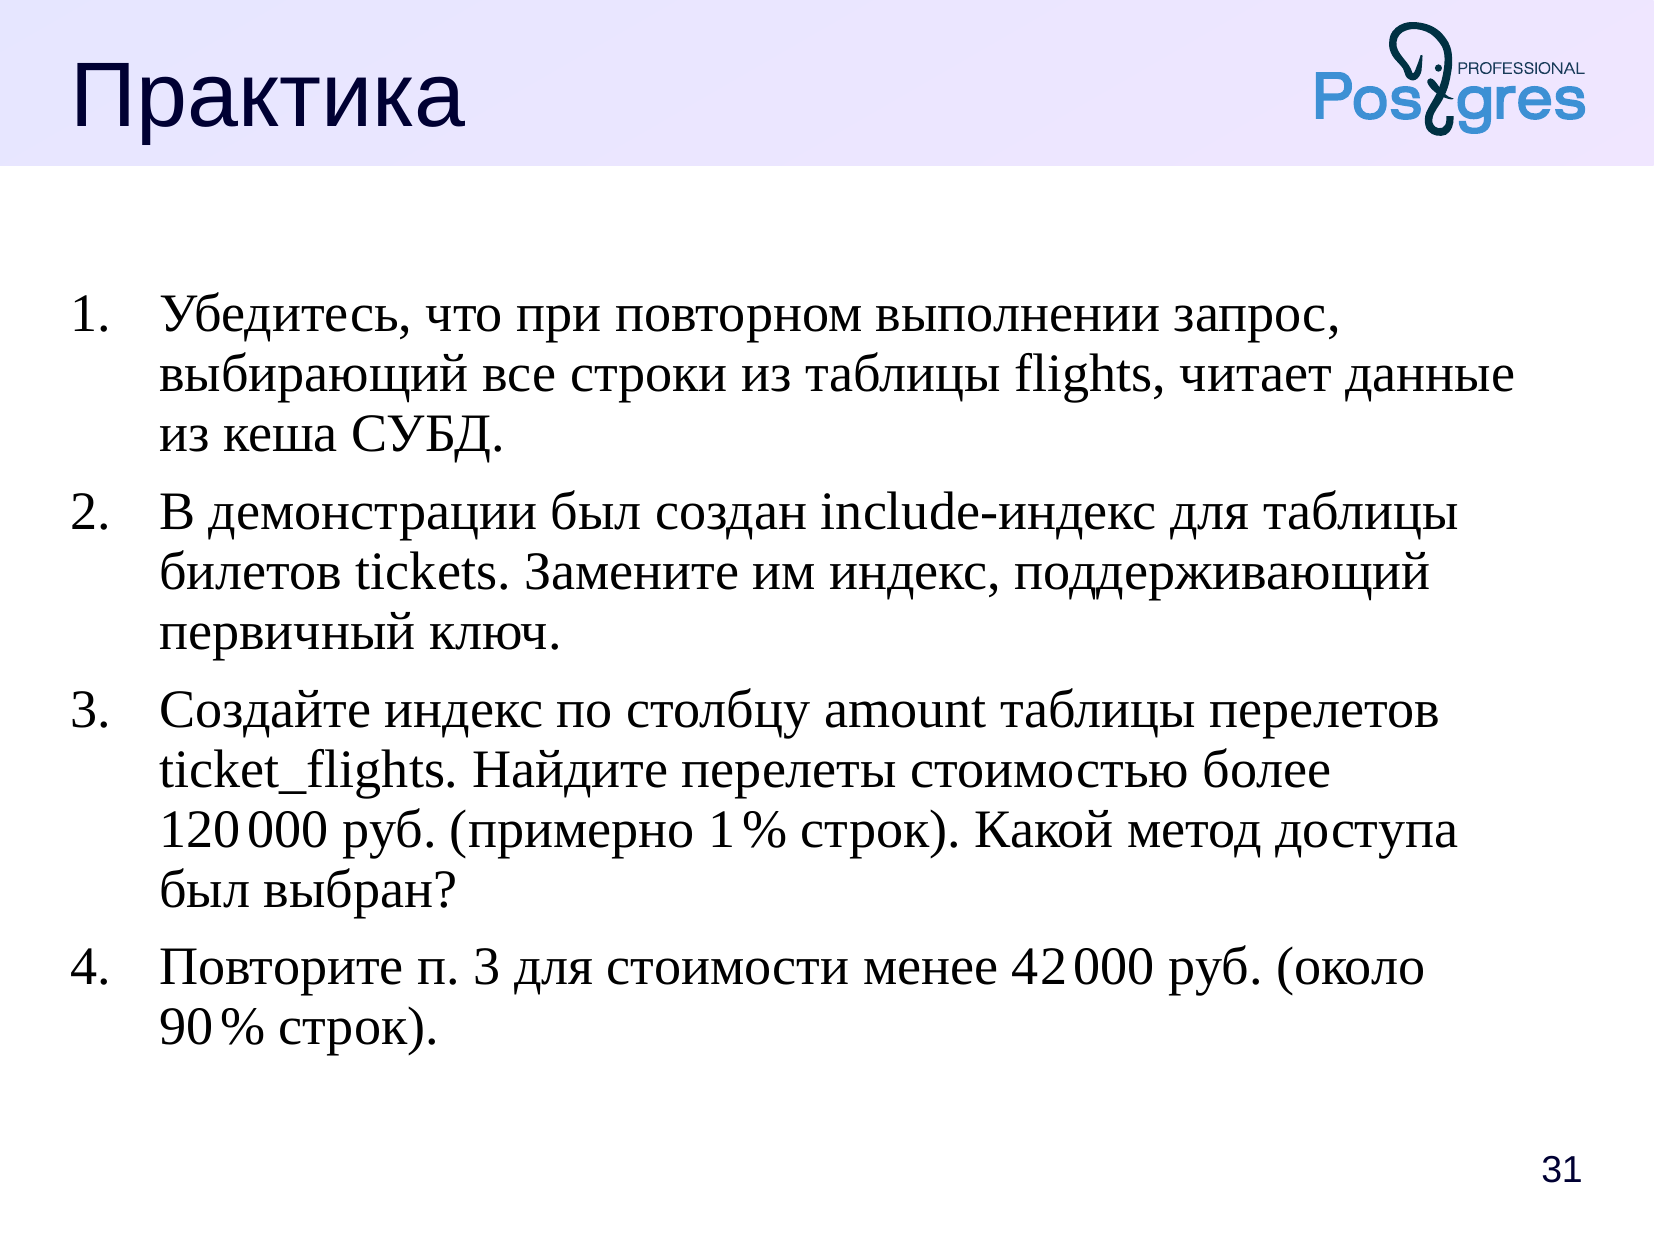

# Практика
Убедитесь, что при повторном выполнении запрос, выбирающий все строки из таблицы flights, читает данные
из кеша СУБД.
В демонстрации был создан include-индекс для таблицы билетов tickets. Замените им индекс, поддерживающий первичный ключ.
Создайте индекс по столбцу amount таблицы перелетов ticket_flights. Найдите перелеты стоимостью более
120000 руб. (примерно 1% строк). Какой метод доступа
был выбран?
Повторите п. 3 для стоимости менее 42000 руб. (около
90% строк).